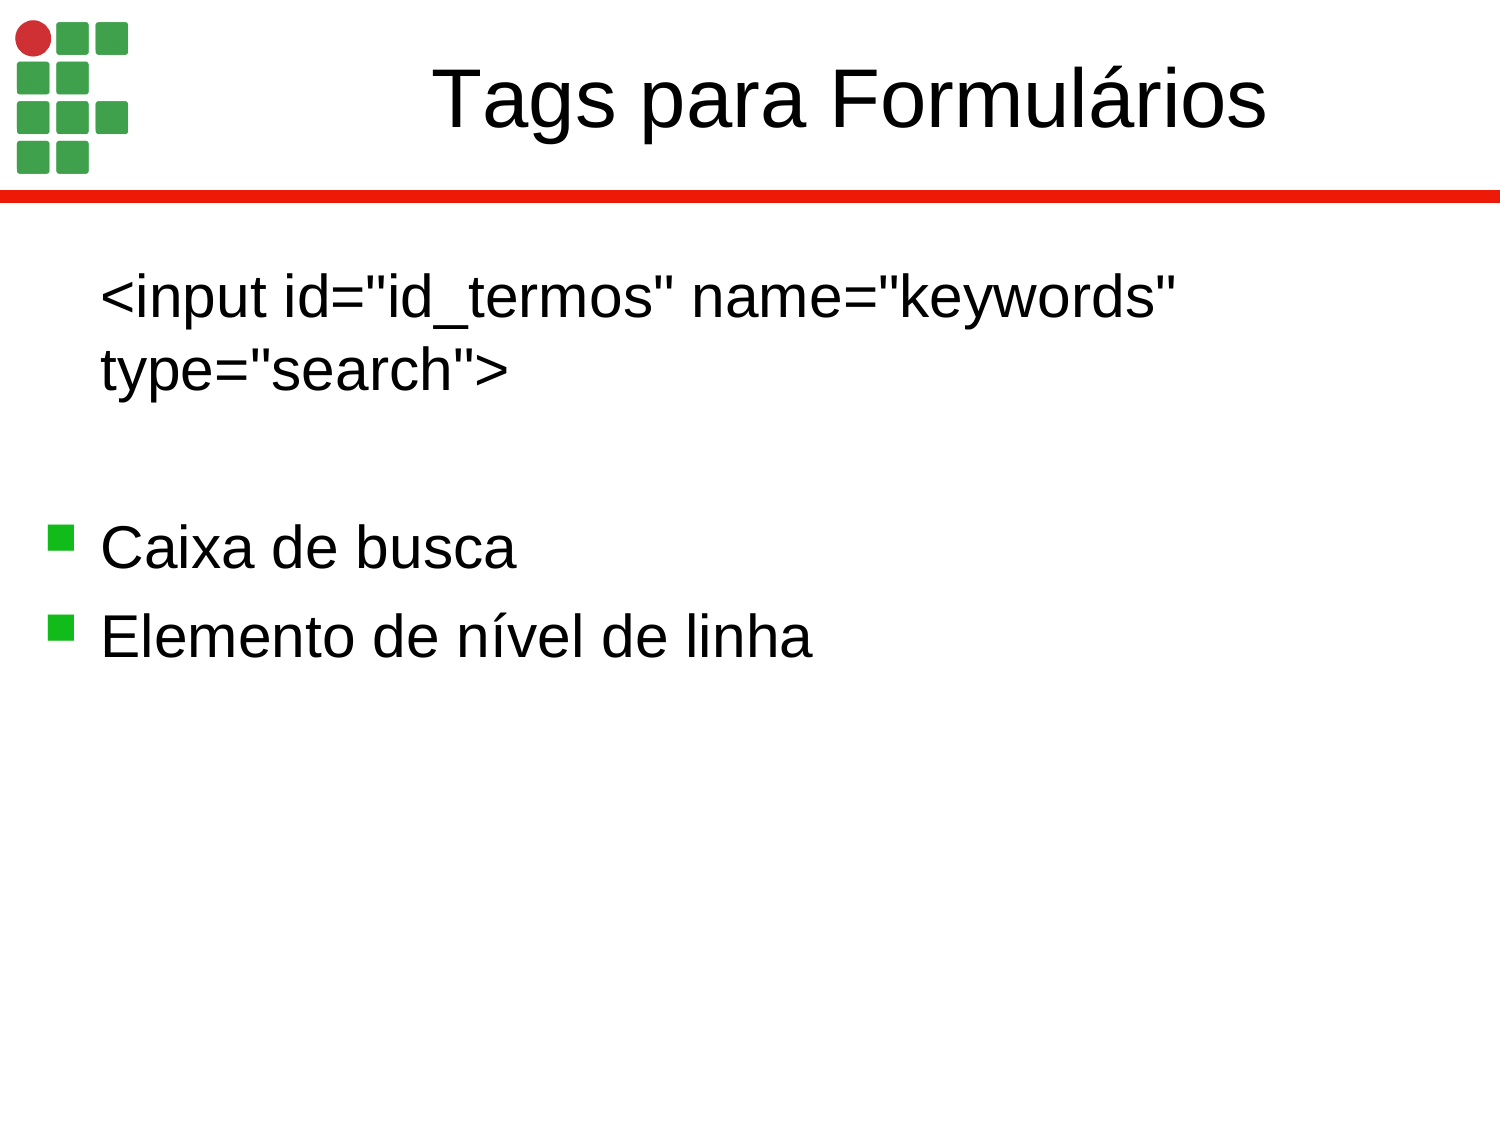

# Tags para Formulários
<input id="id_termos" name="keywords" type="search">
Caixa de busca
Elemento de nível de linha